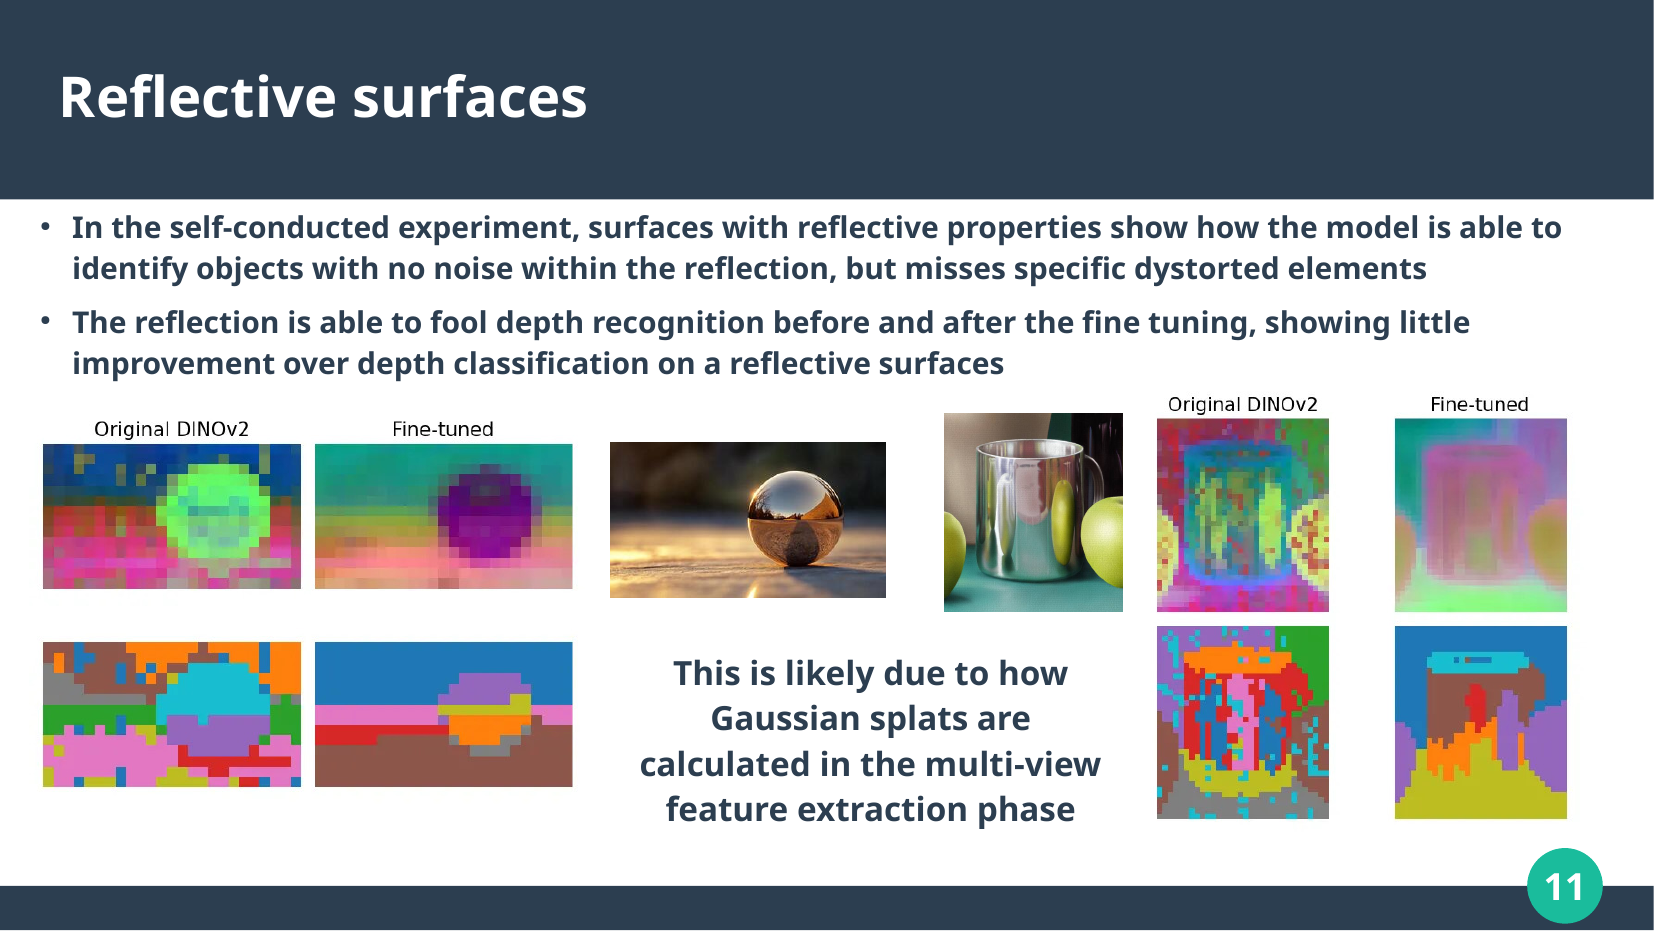

# Reflective surfaces
In the self-conducted experiment, surfaces with reflective properties show how the model is able to identify objects with no noise within the reflection, but misses specific dystorted elements
The reflection is able to fool depth recognition before and after the fine tuning, showing little improvement over depth classification on a reflective surfaces
This is likely due to how Gaussian splats are calculated in the multi-view feature extraction phase